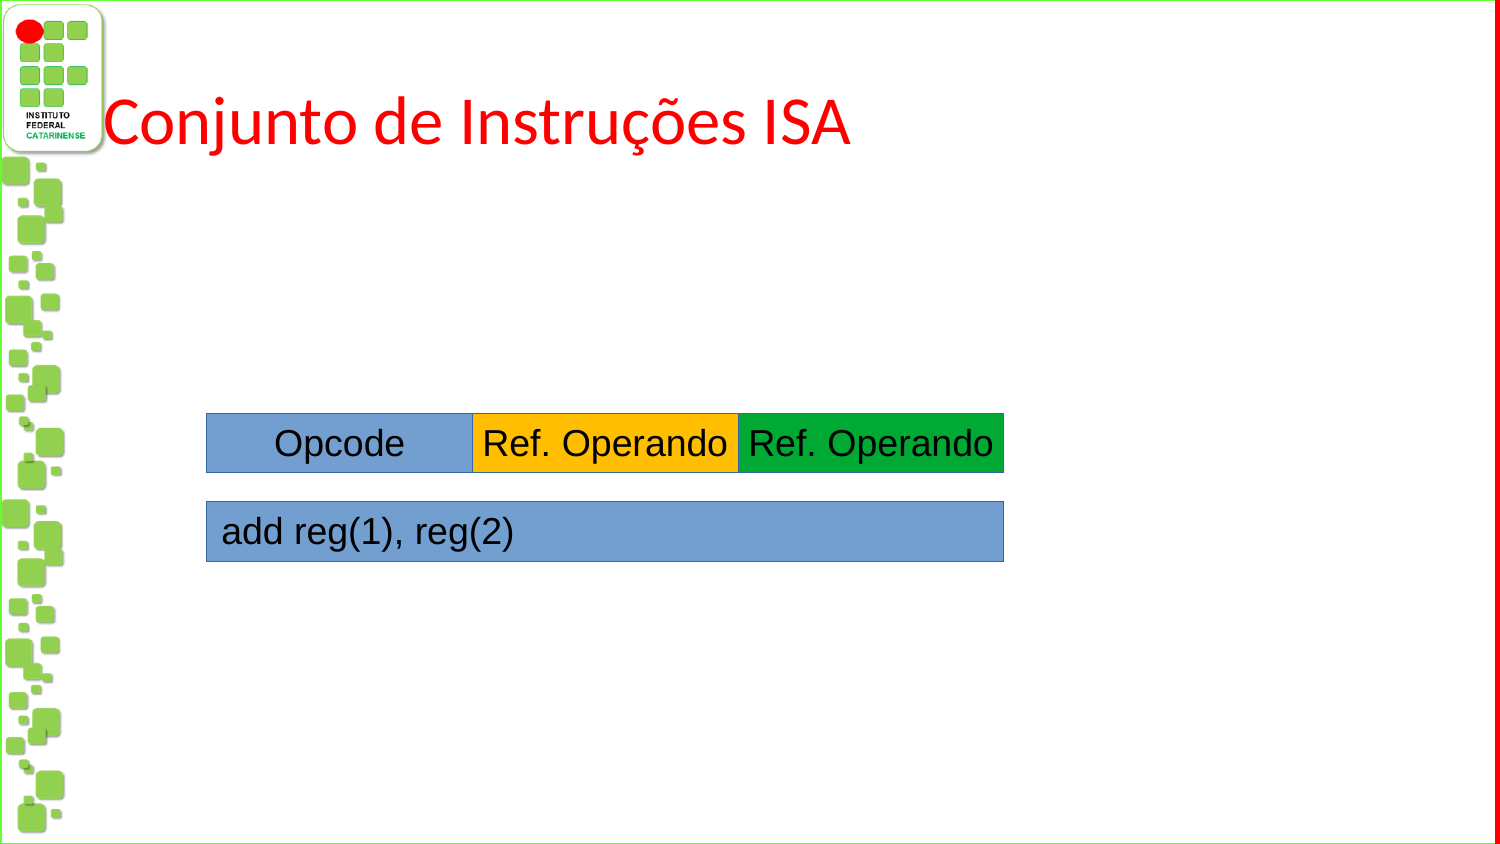

# Conjunto de Instruções ISA
Opcode
Ref. Operando
Ref. Operando
add reg(1), reg(2)